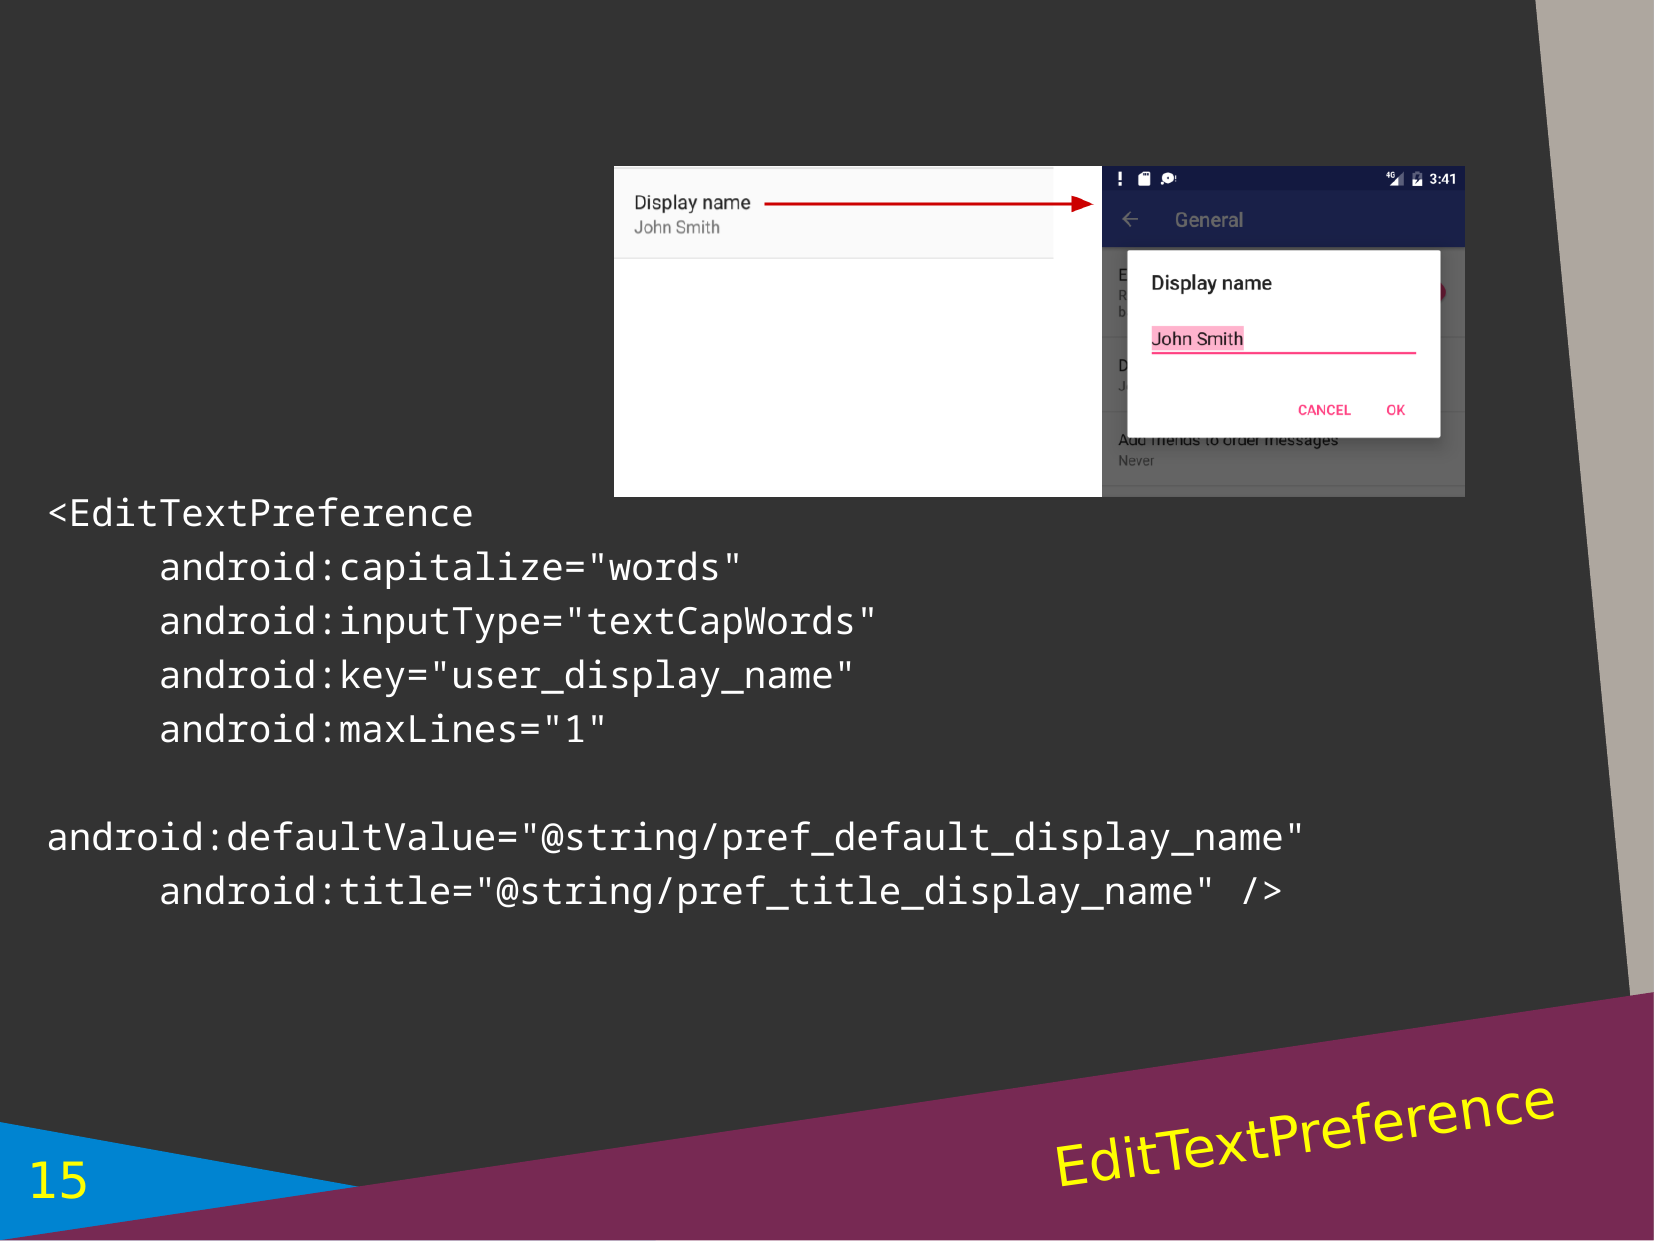

<EditTextPreference
 android:capitalize="words"
 android:inputType="textCapWords"
 android:key="user_display_name"
 android:maxLines="1"
 android:defaultValue="@string/pref_default_display_name"
 android:title="@string/pref_title_display_name" />
# EditTextPreference
15